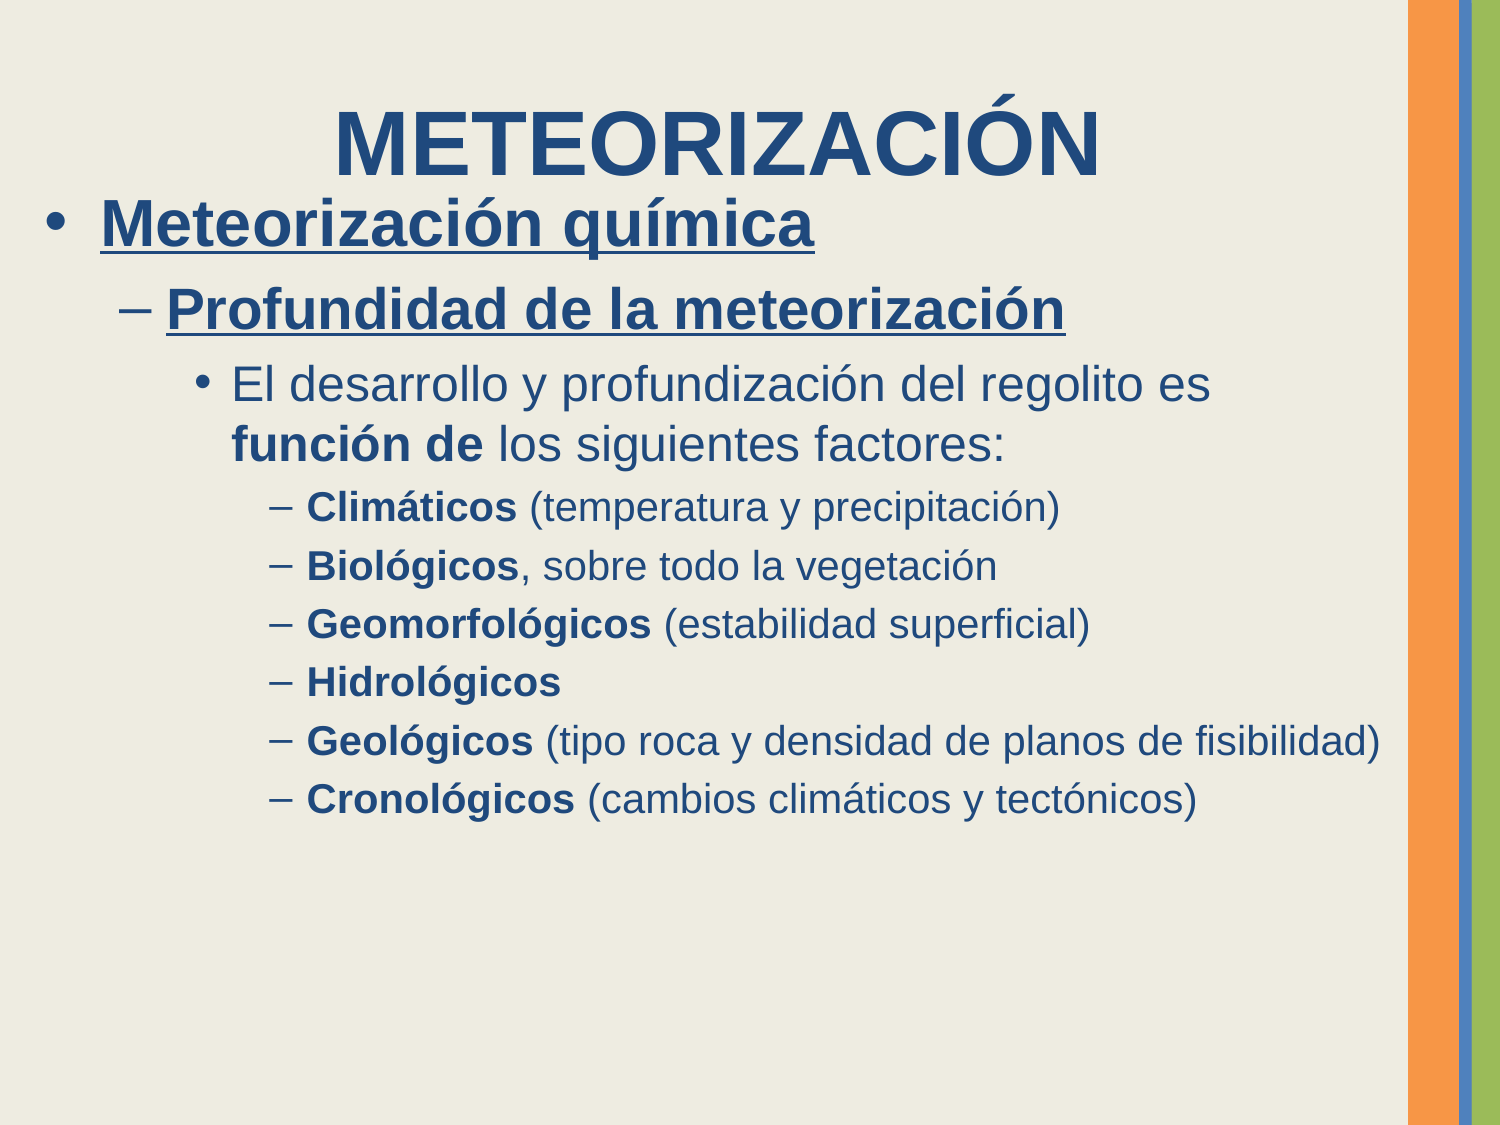

# meteorización
Meteorización química
Profundidad de la meteorización
El desarrollo y profundización del regolito es función de los siguientes factores:
Climáticos (temperatura y precipitación)
Biológicos, sobre todo la vegetación
Geomorfológicos (estabilidad superficial)
Hidrológicos
Geológicos (tipo roca y densidad de planos de fisibilidad)
Cronológicos (cambios climáticos y tectónicos)